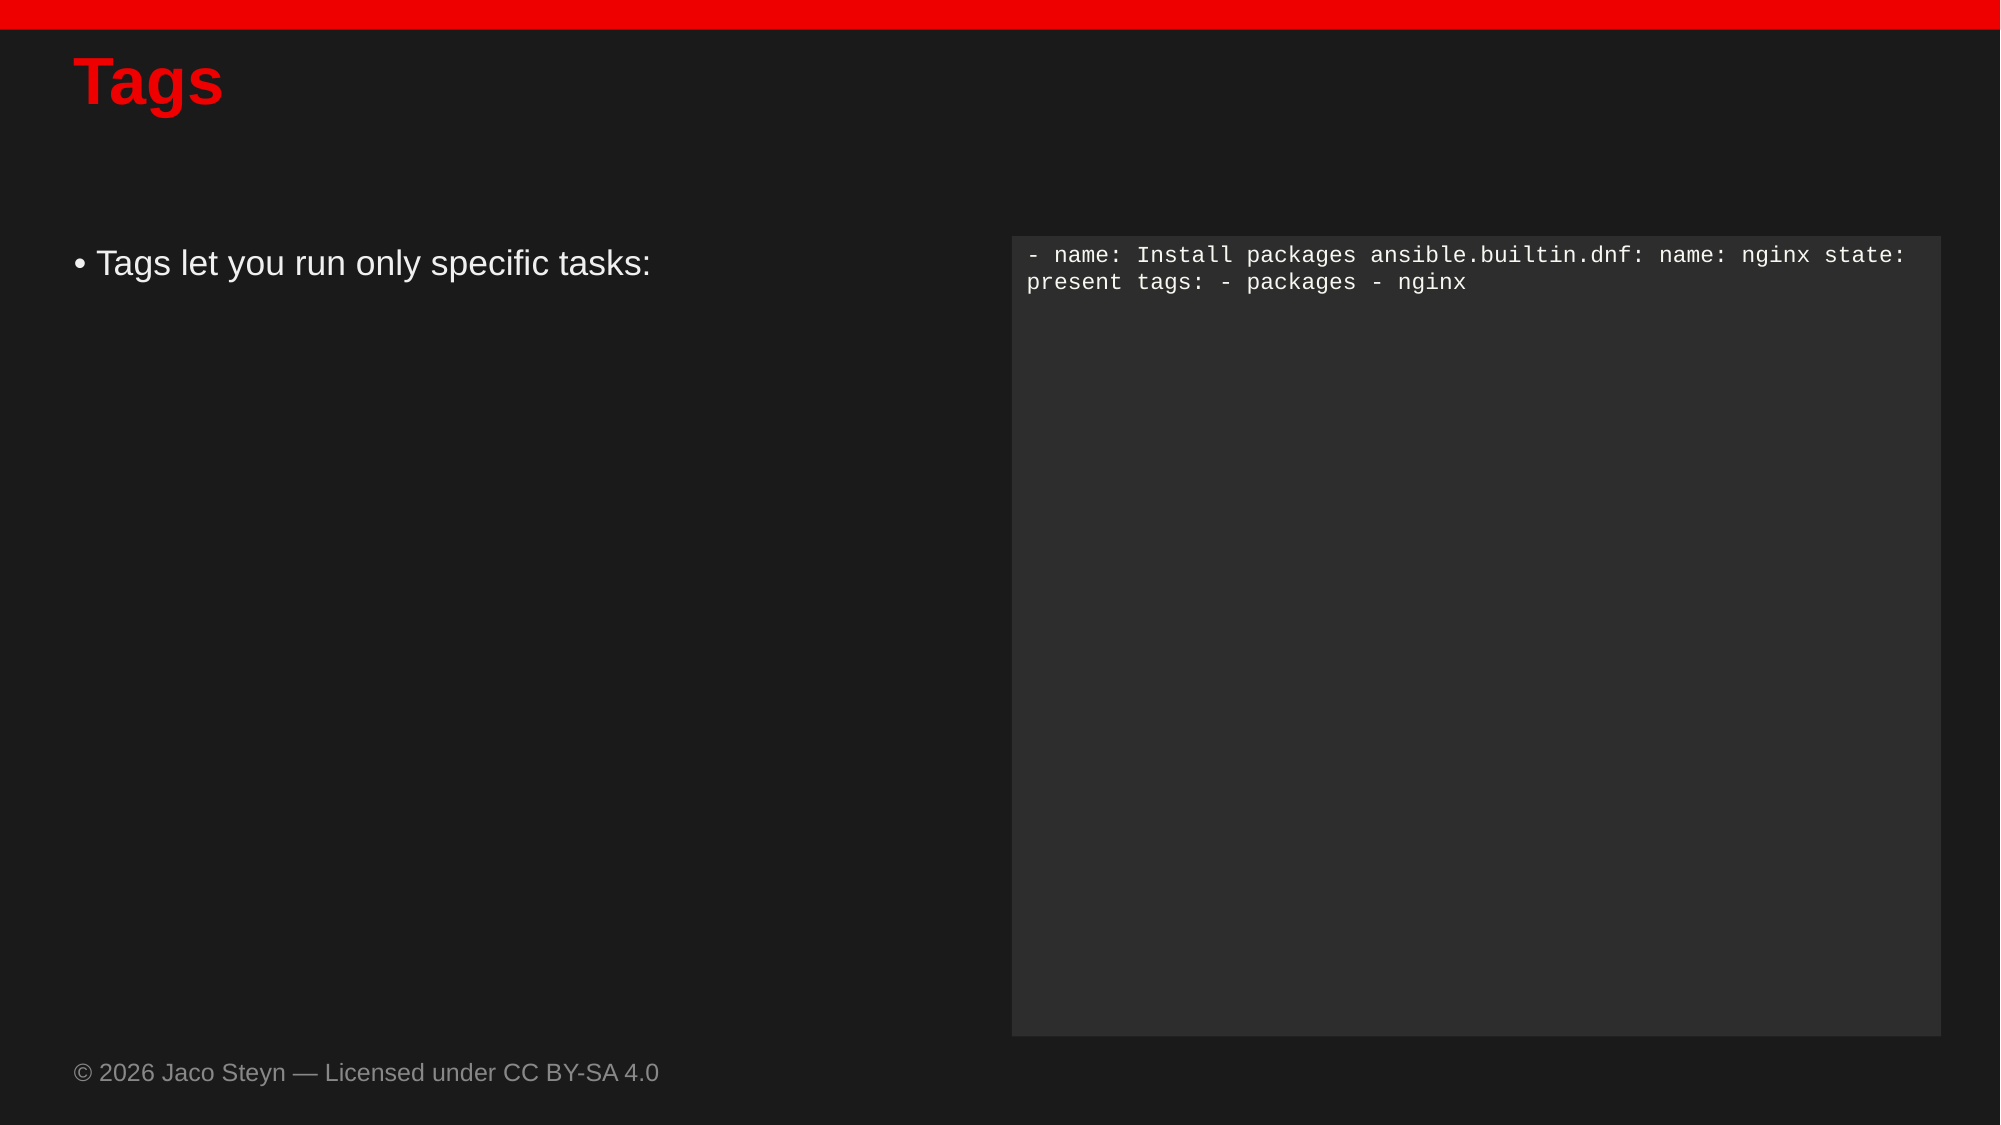

Tags
• Tags let you run only specific tasks:
- name: Install packages ansible.builtin.dnf: name: nginx state: present tags: - packages - nginx
© 2026 Jaco Steyn — Licensed under CC BY-SA 4.0